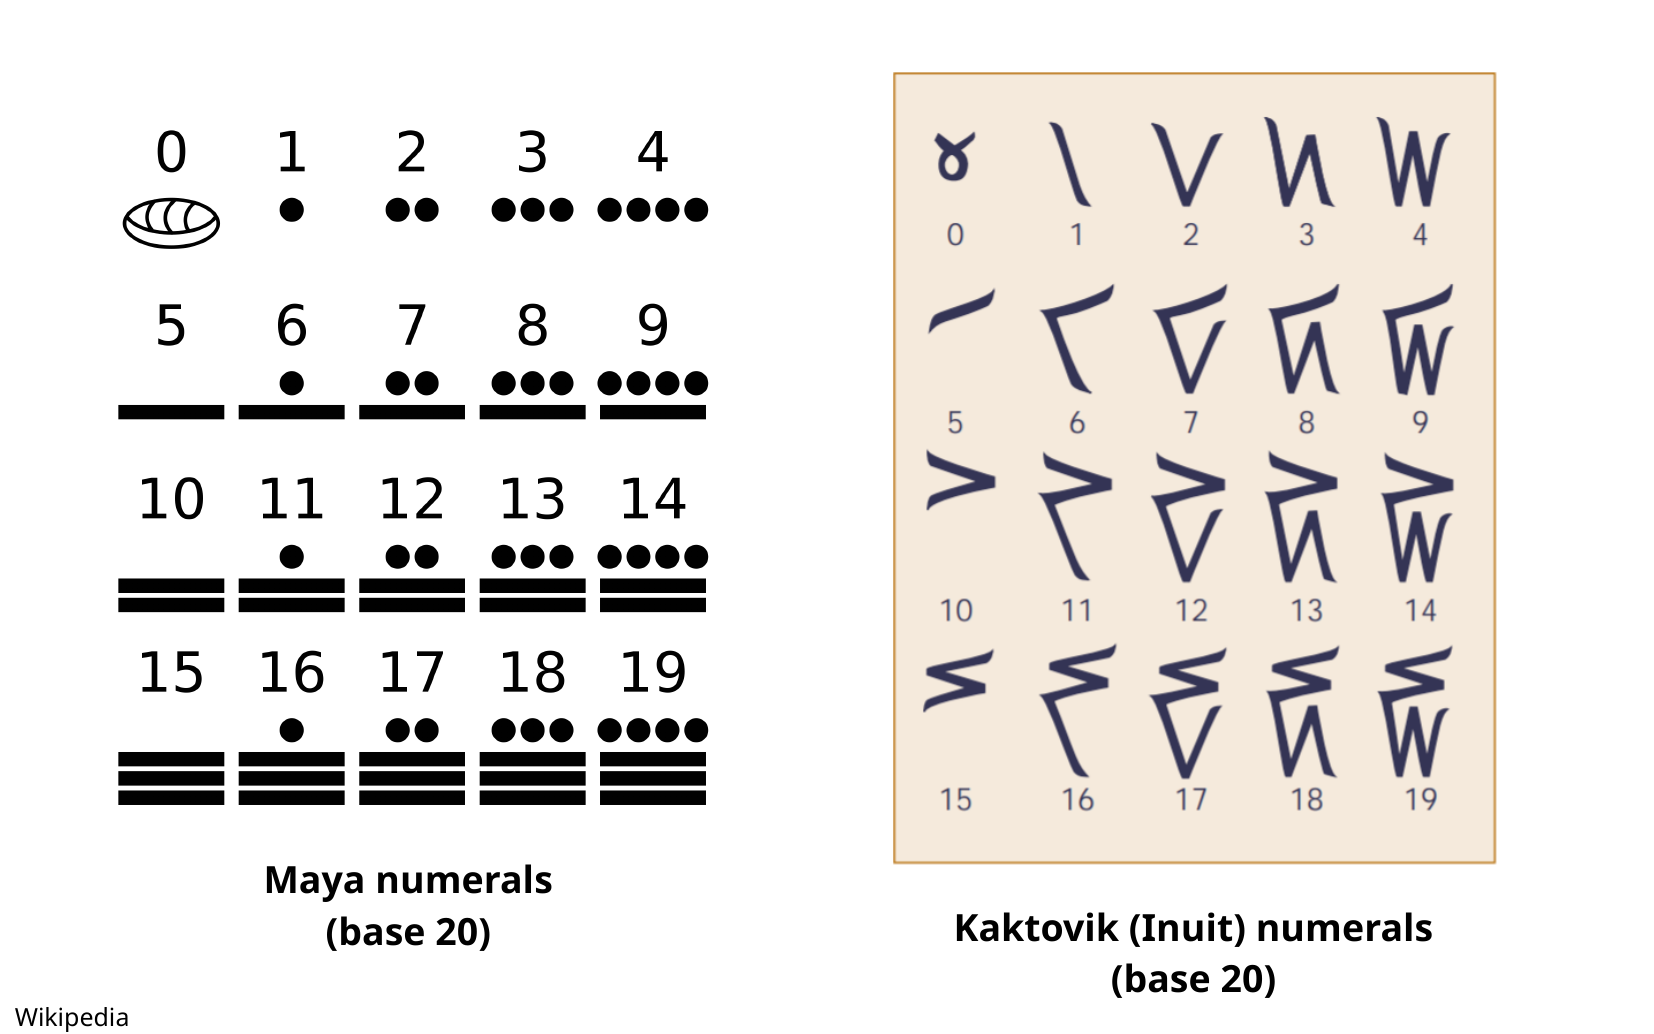

Maya numerals
(base 20)
Kaktovik (Inuit) numerals
(base 20)
Wikipedia